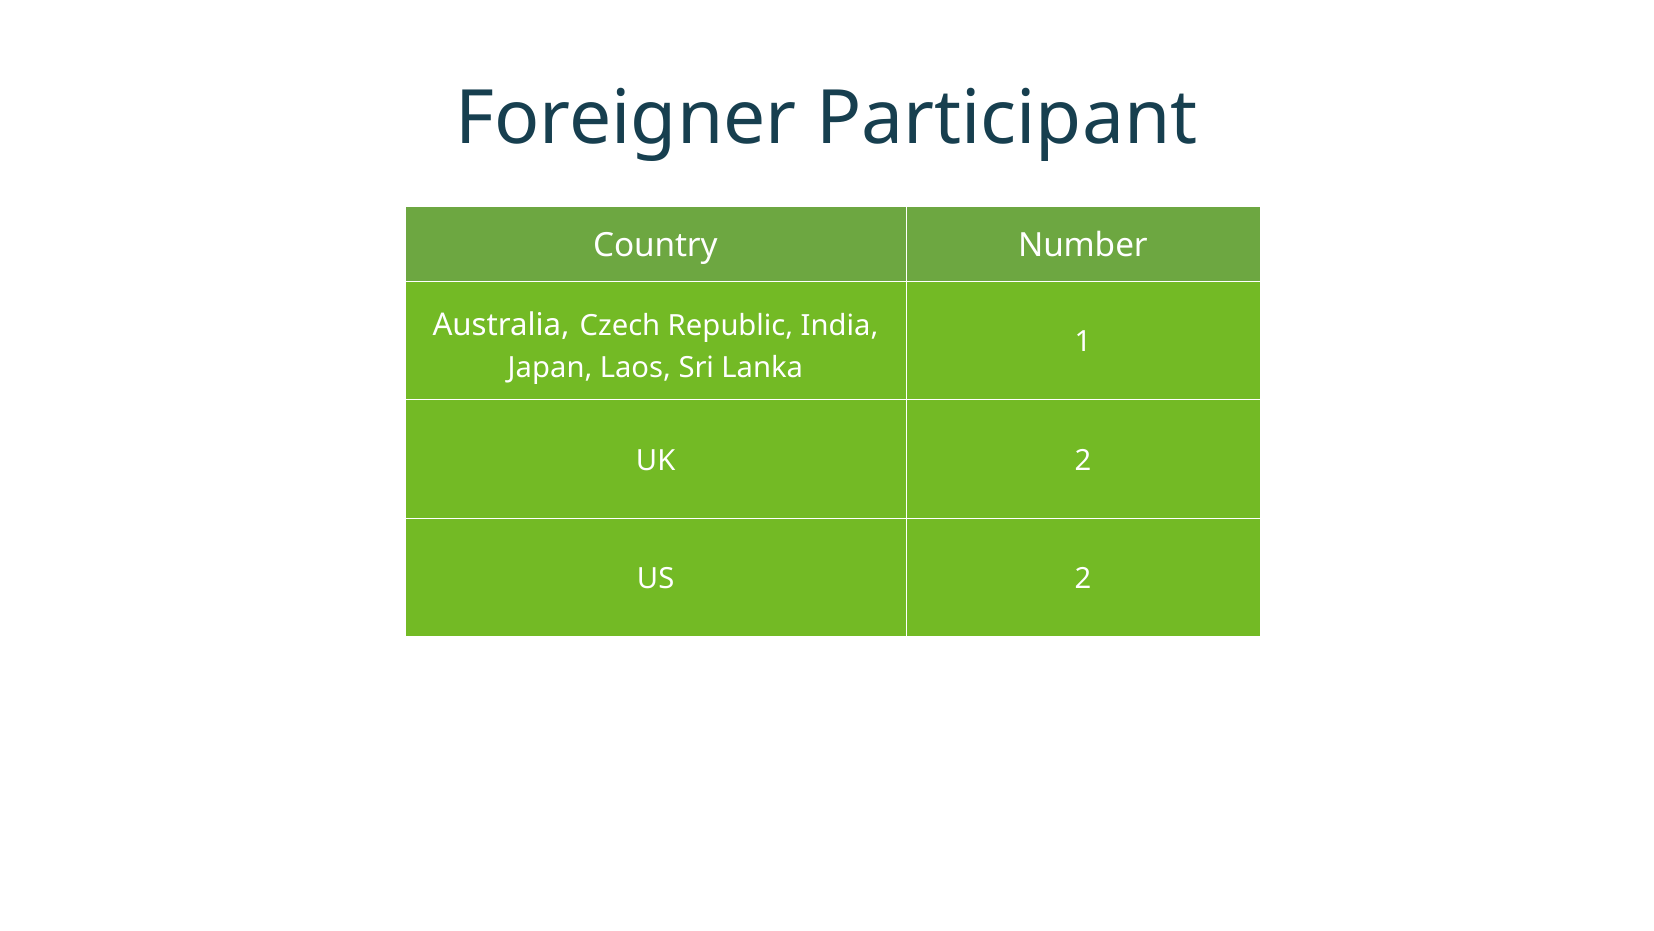

# Foreigner Participant
| Country | Number |
| --- | --- |
| Australia, Czech Republic, India, Japan, Laos, Sri Lanka | 1 |
| UK | 2 |
| US | 2 |